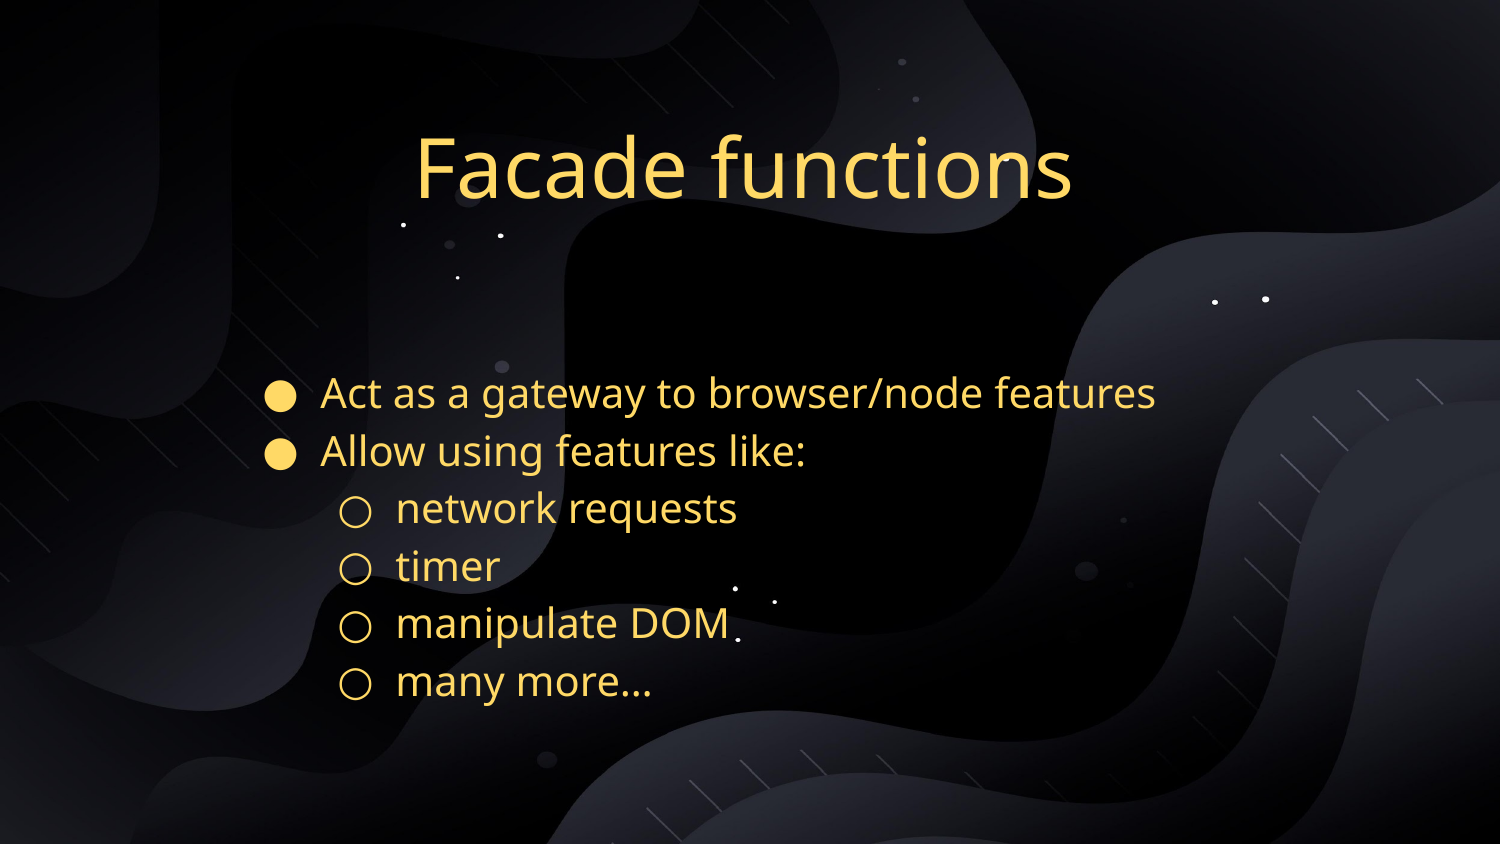

# Facade functions
Act as a gateway to browser/node features
Allow using features like:
network requests
timer
manipulate DOM
many more…